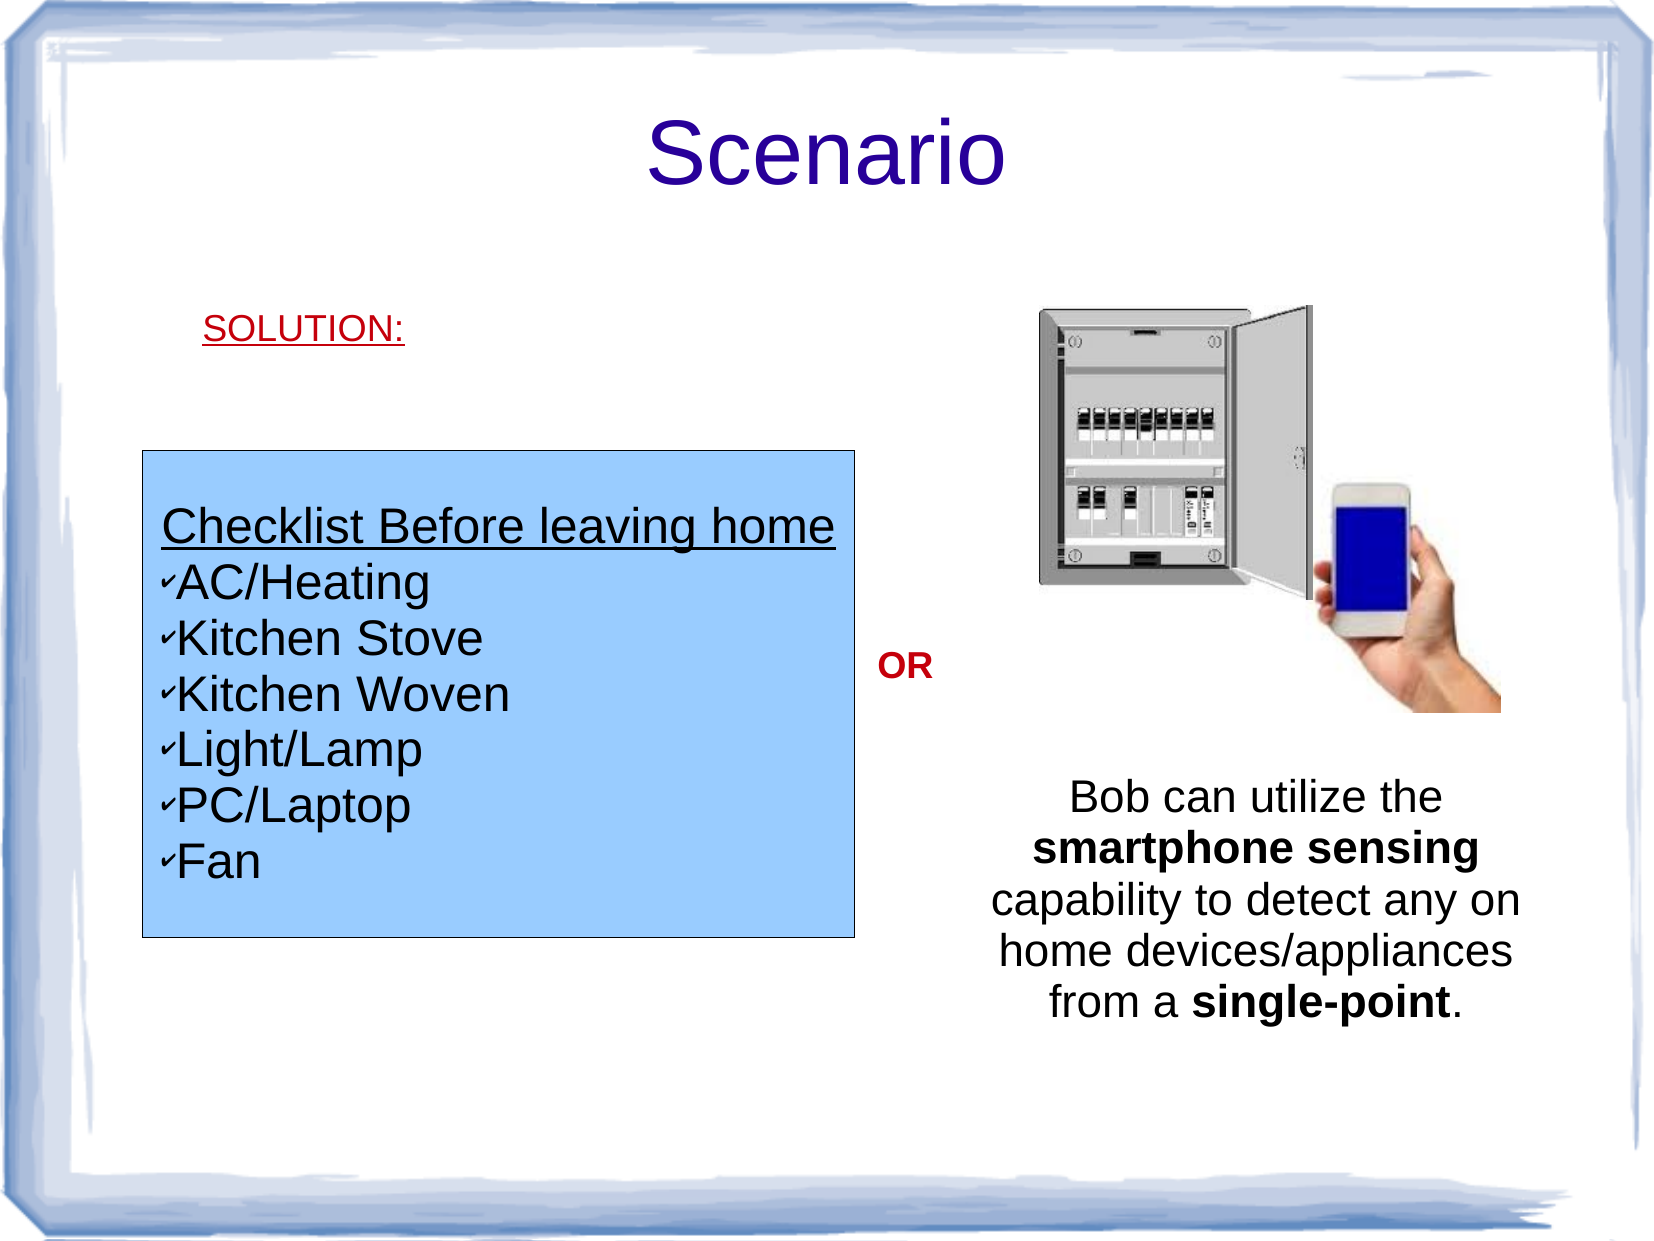

# Scenario
SOLUTION:
Checklist Before leaving home
AC/Heating
Kitchen Stove
Kitchen Woven
Light/Lamp
PC/Laptop
Fan
OR
Bob can utilize the smartphone sensing capability to detect any on home devices/appliances from a single-point.